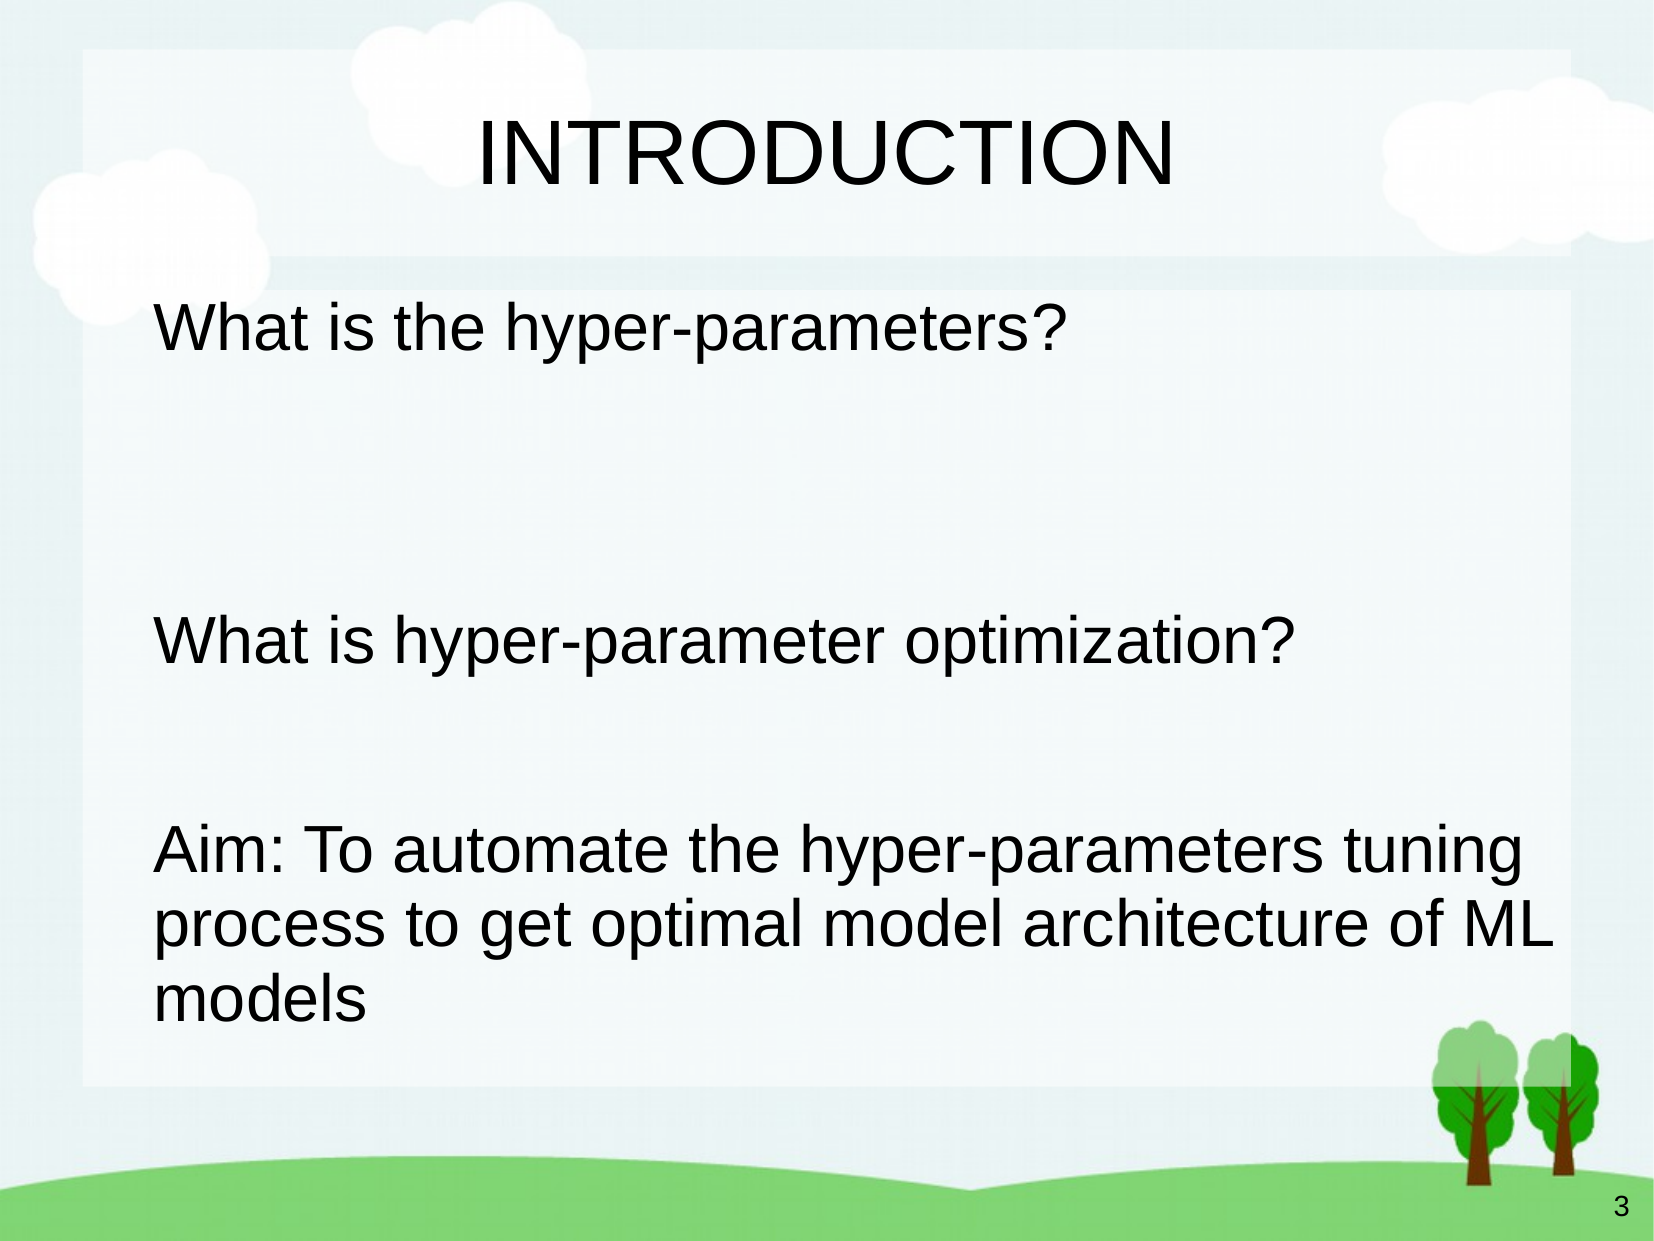

# INTRODUCTION
What is the hyper-parameters​?
What is hyper-parameter optimization?
Aim: To automate the hyper-parameters tuning process to get optimal model architecture of ML models
3